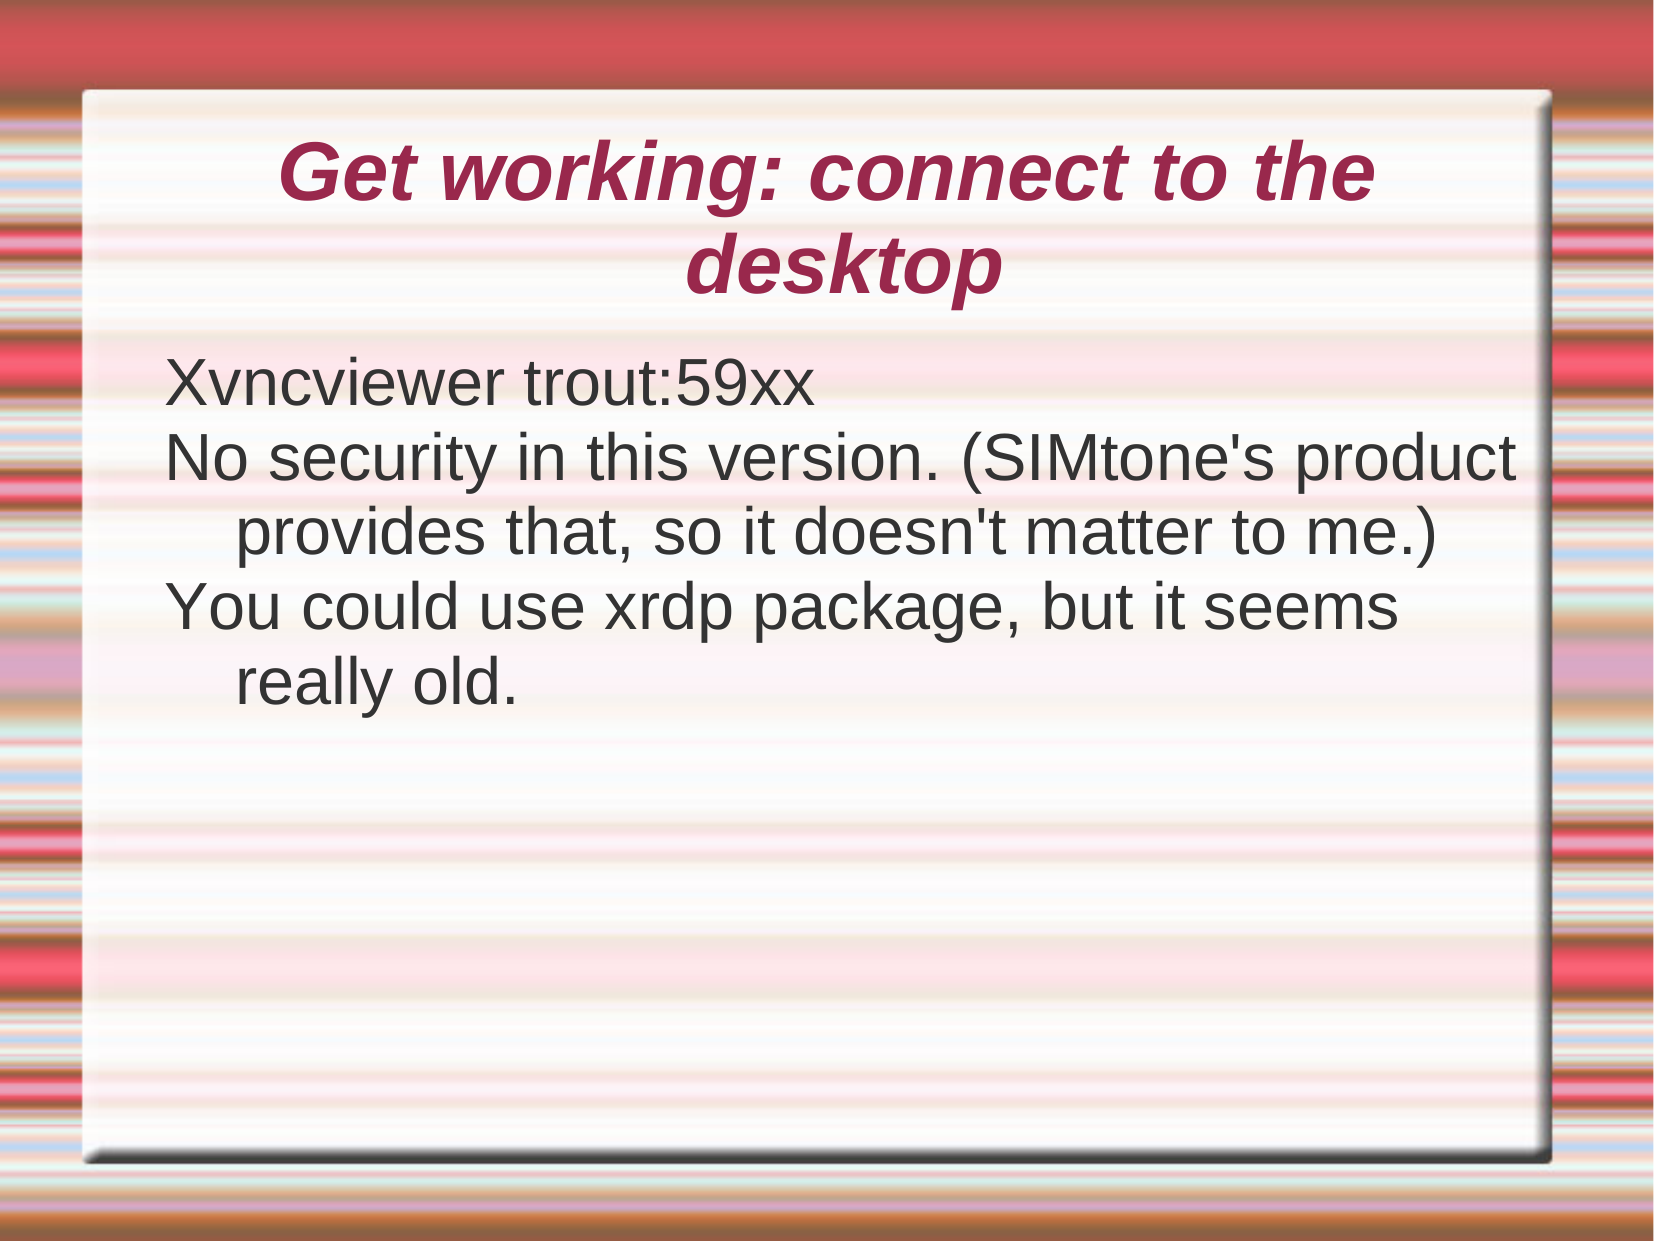

# Get working: connect to the desktop
Xvncviewer trout:59xx
No security in this version. (SIMtone's product provides that, so it doesn't matter to me.)
You could use xrdp package, but it seems really old.